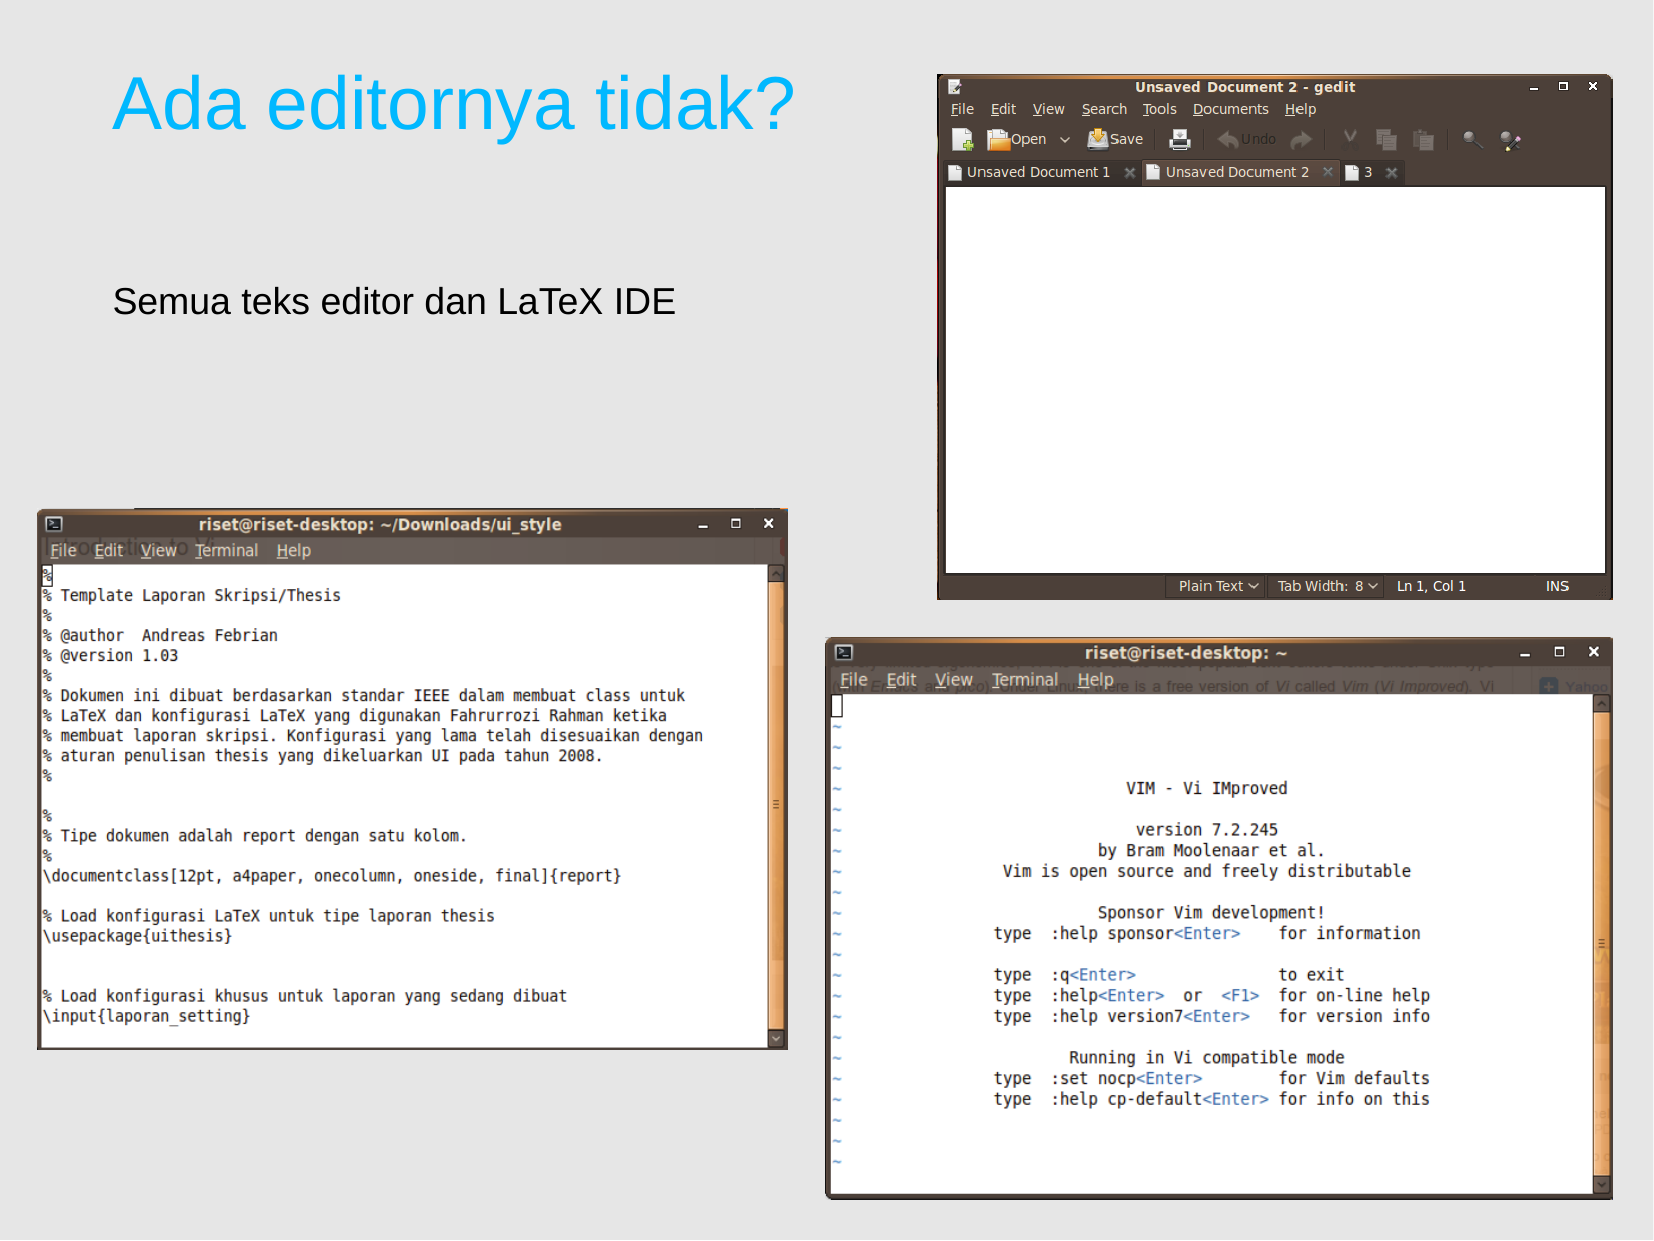

# Ada editornya tidak?
Semua teks editor dan LaTeX IDE